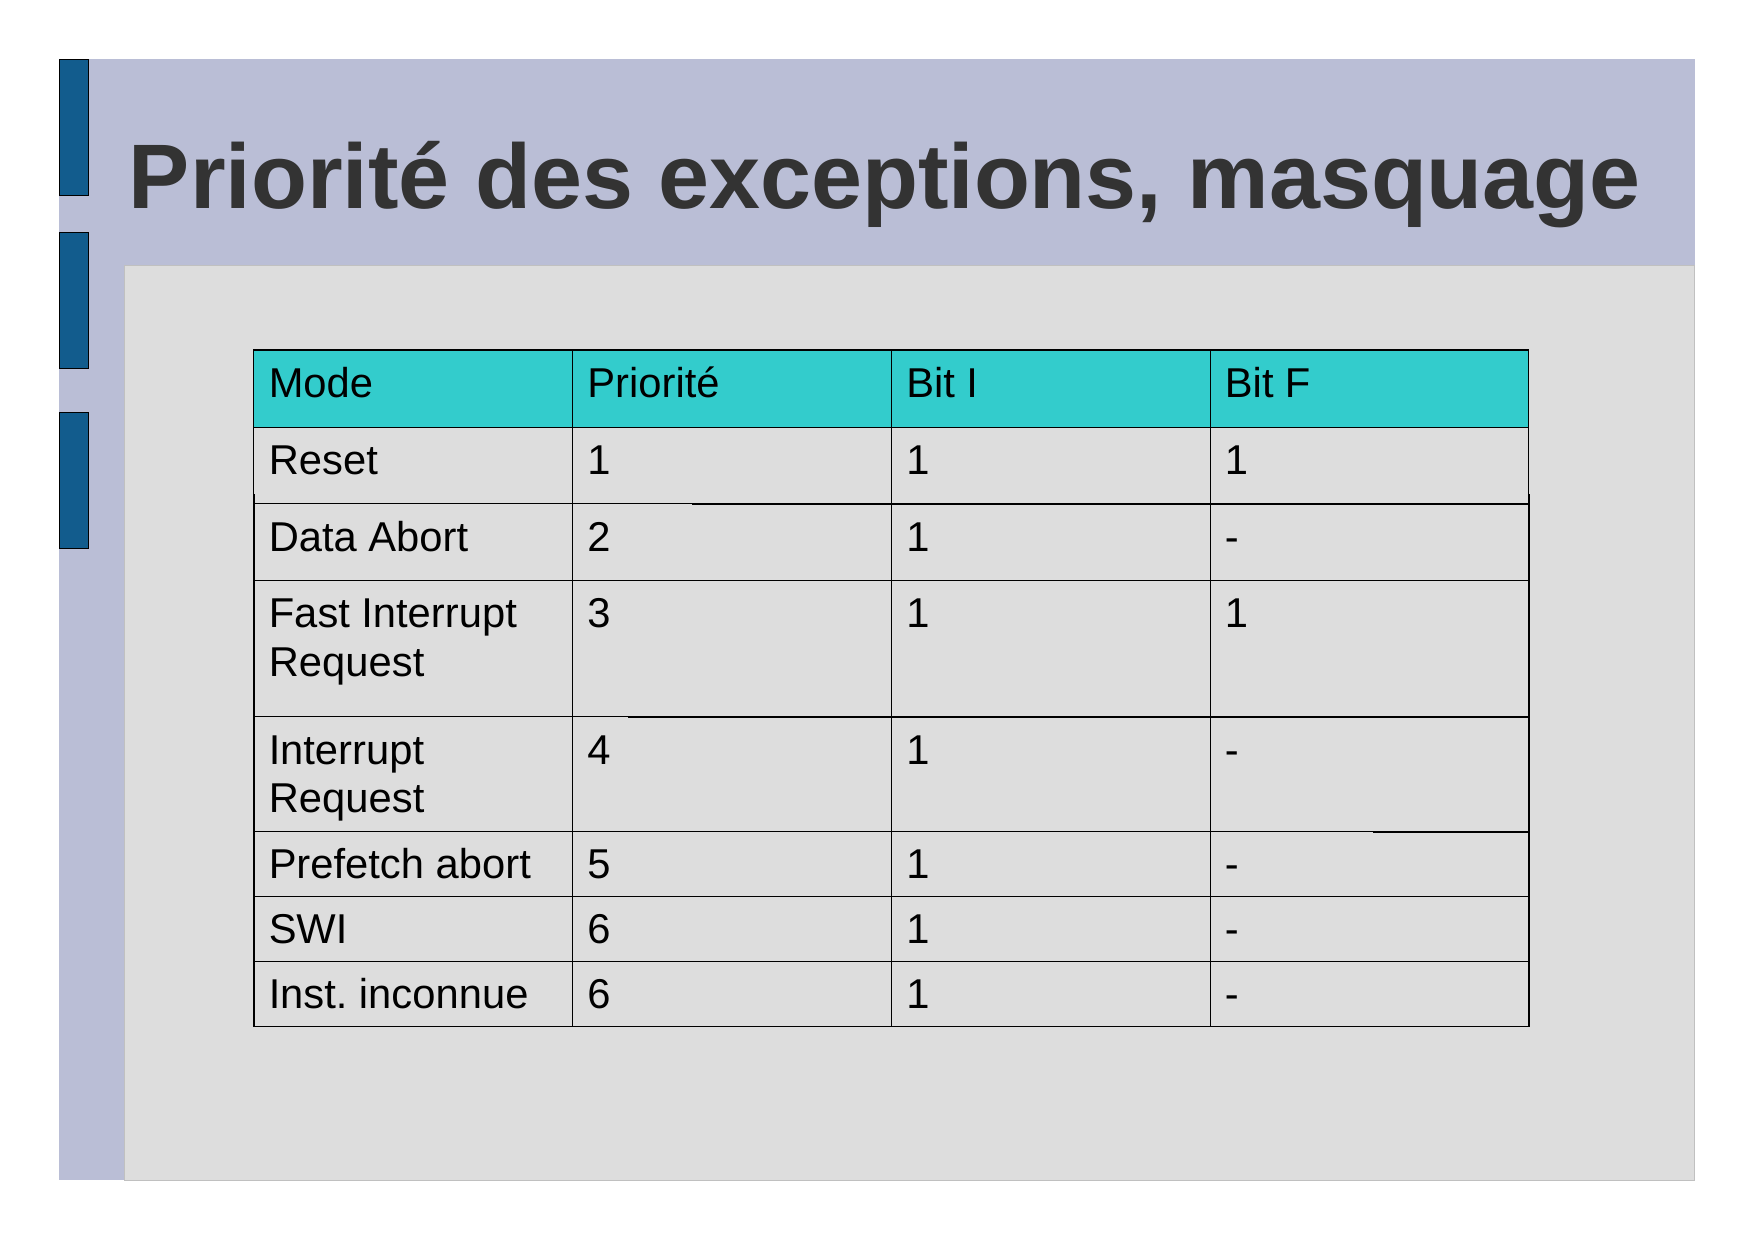

# Priorité des exceptions, masquage
Mode
Priorité
Bit I
Bit F
Reset
1
1
1
Data Abort
2
1
-
Fast Interrupt Request
3
1
1
Interrupt Request
4
1
-
Prefetch abort
5
1
-
SWI
6
1
-
Inst. inconnue
6
1
-